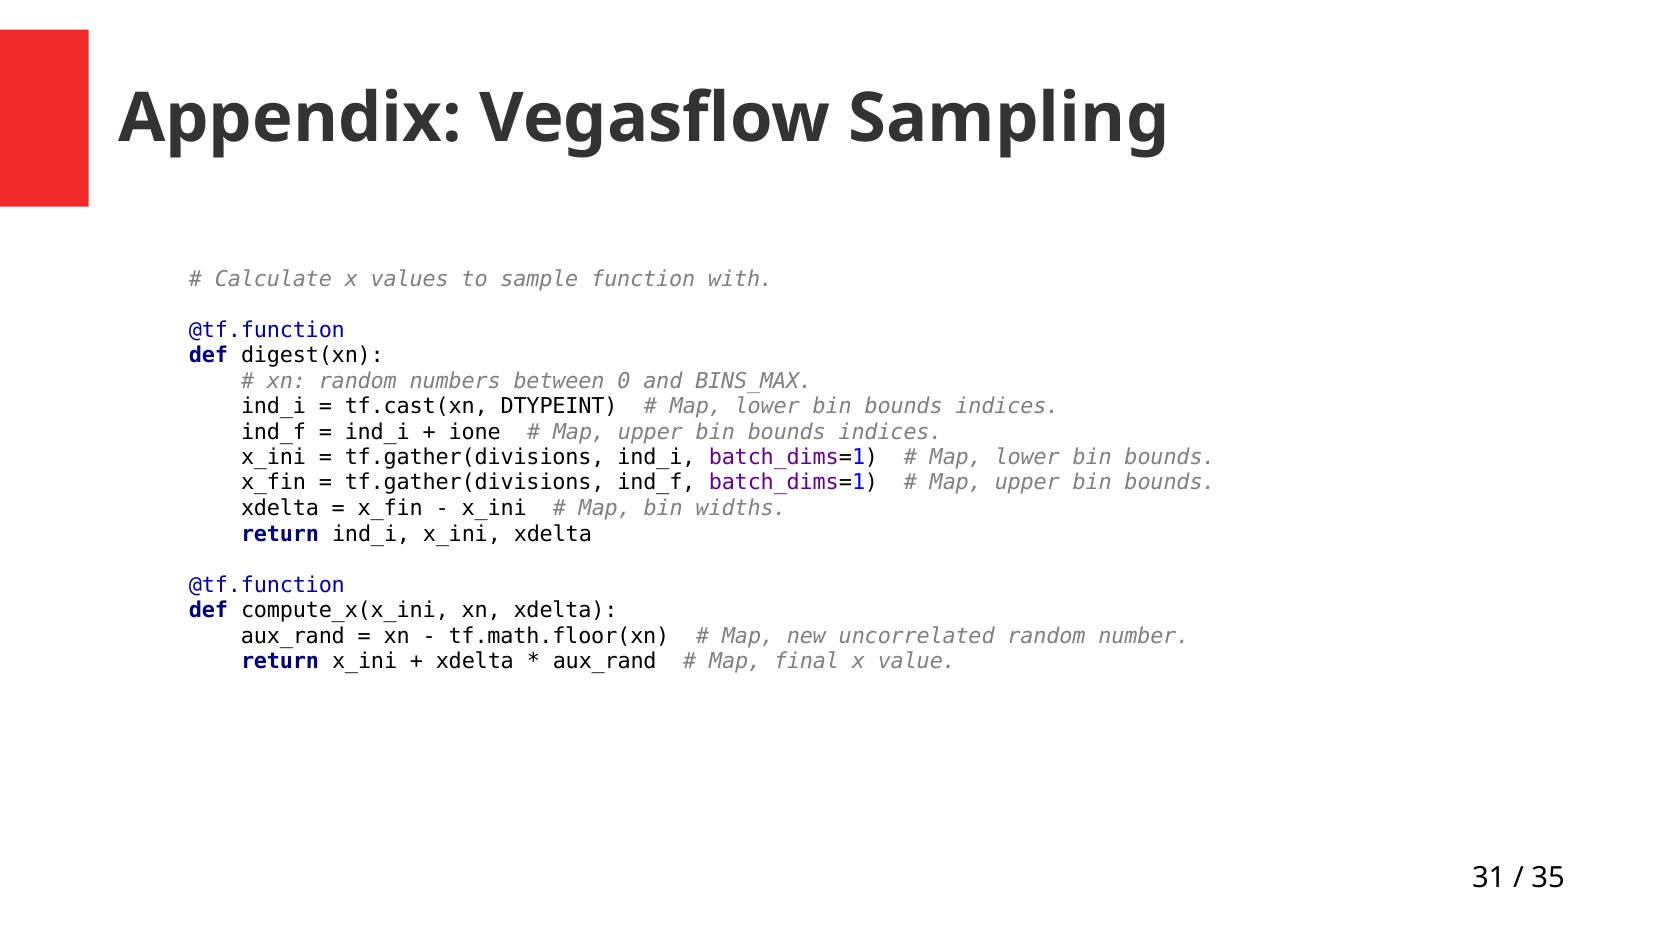

# Appendix: Vegasflow Sampling
# Calculate x values to sample function with. @tf.function def digest(xn): # xn: random numbers between 0 and BINS_MAX. ind_i = tf.cast(xn, DTYPEINT) # Map, lower bin bounds indices. ind_f = ind_i + ione # Map, upper bin bounds indices. x_ini = tf.gather(divisions, ind_i, batch_dims=1) # Map, lower bin bounds. x_fin = tf.gather(divisions, ind_f, batch_dims=1) # Map, upper bin bounds. xdelta = x_fin - x_ini # Map, bin widths. return ind_i, x_ini, xdelta @tf.function def compute_x(x_ini, xn, xdelta): aux_rand = xn - tf.math.floor(xn) # Map, new uncorrelated random number. return x_ini + xdelta * aux_rand # Map, final x value.
31